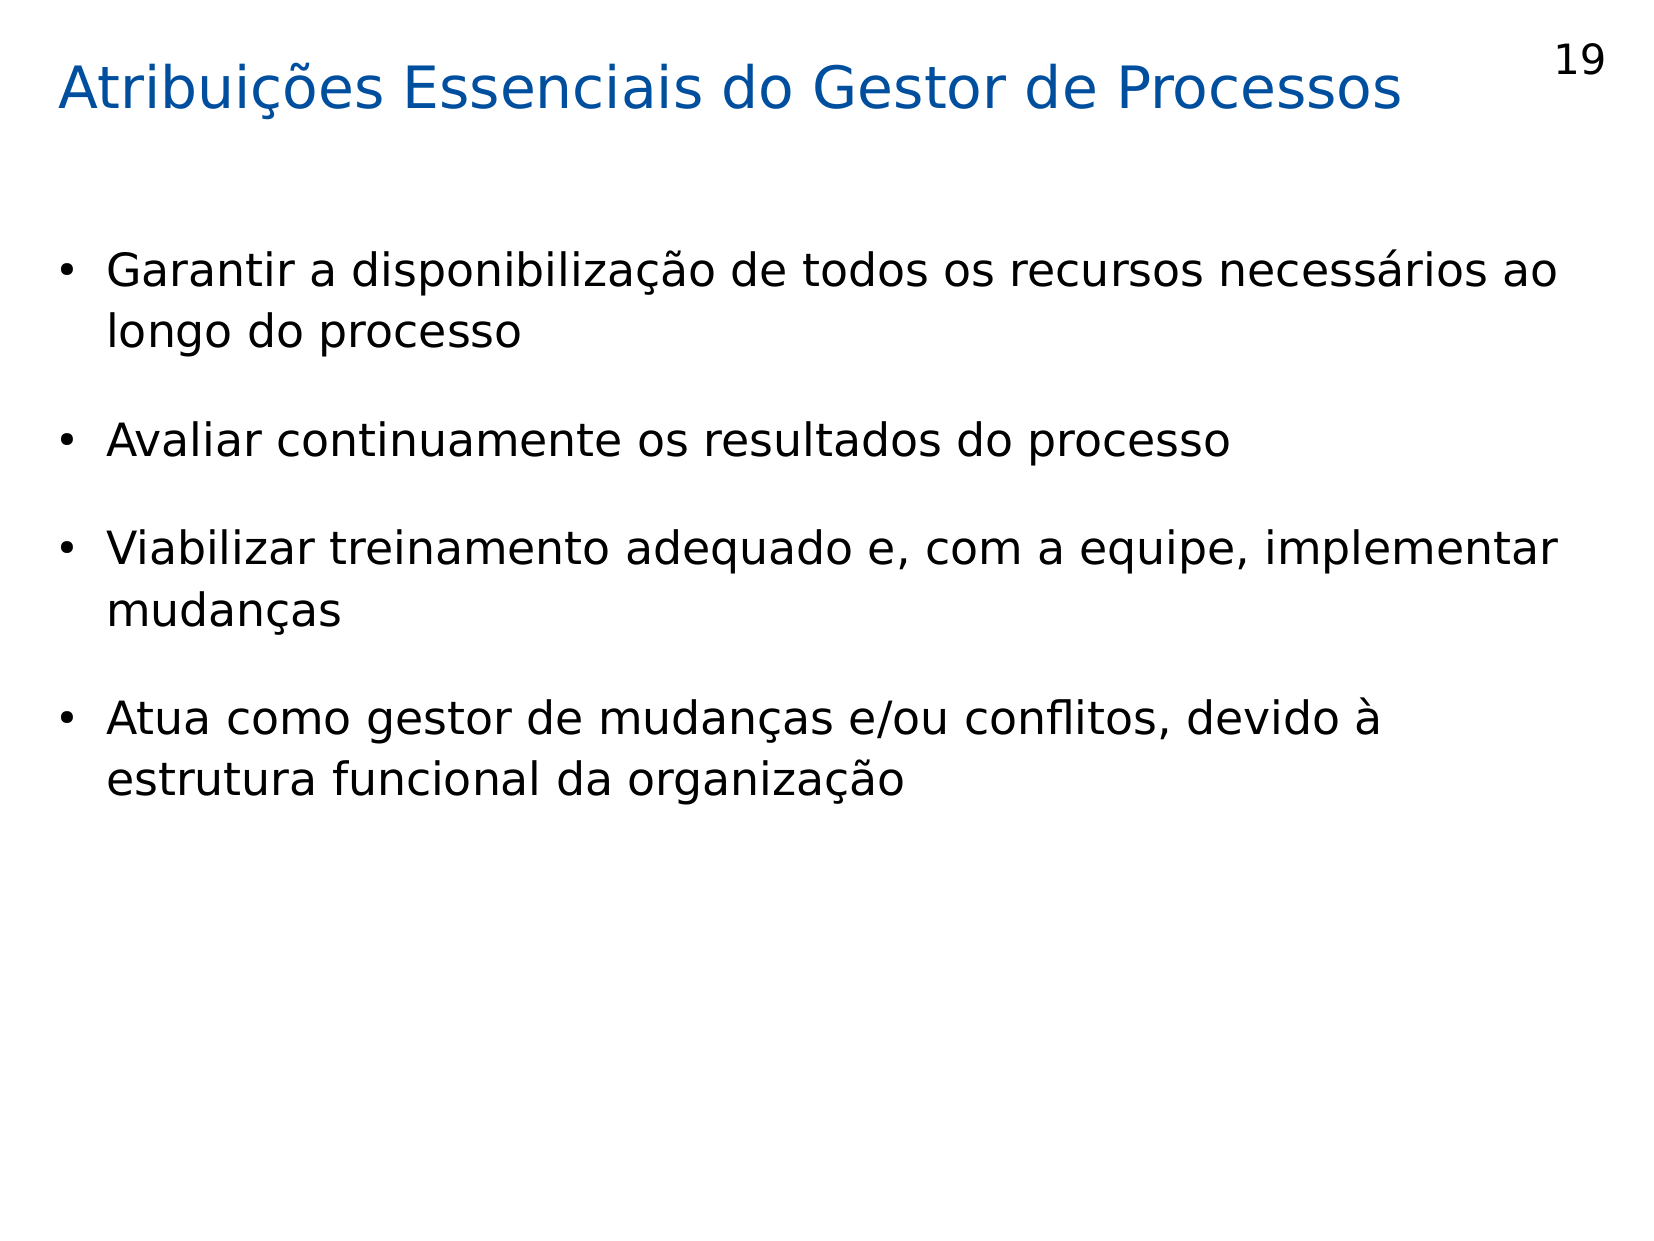

# Atribuições Essenciais do Gestor de Processos
19
Garantir a disponibilização de todos os recursos necessários ao longo do processo
Avaliar continuamente os resultados do processo
Viabilizar treinamento adequado e, com a equipe, implementar mudanças
Atua como gestor de mudanças e/ou conflitos, devido à estrutura funcional da organização